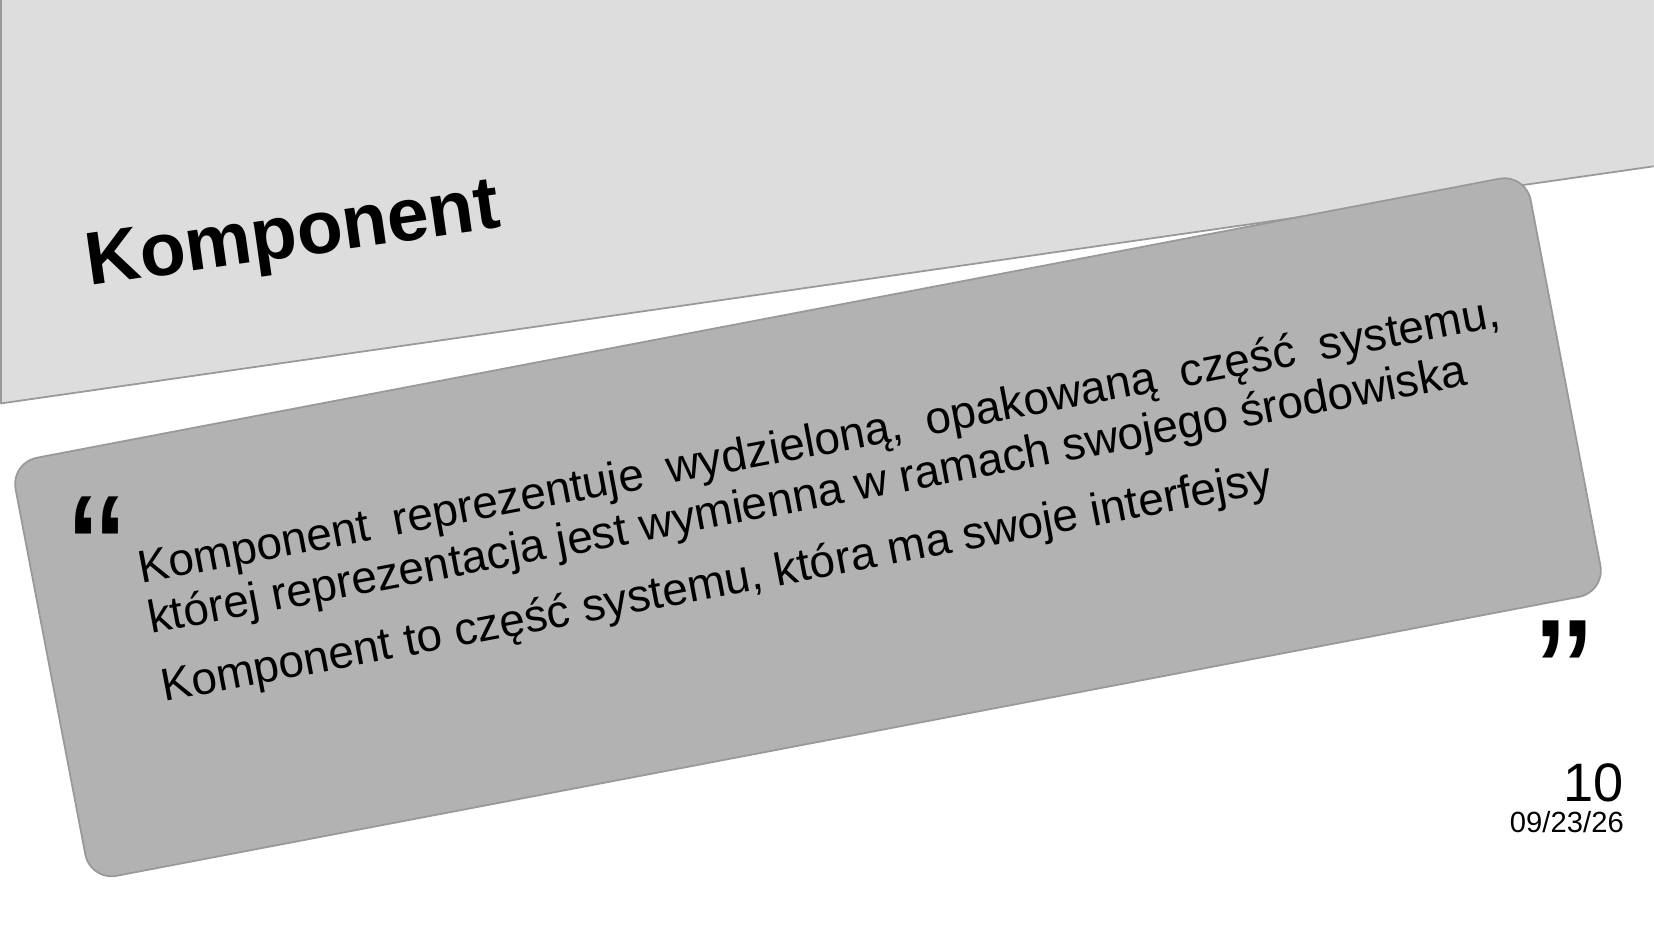

Komponent
# Komponent reprezentuje wydzieloną, opakowaną część systemu, której reprezentacja jest wymienna w ramach swojego środowiska
Komponent to część systemu, która ma swoje interfejsy
10